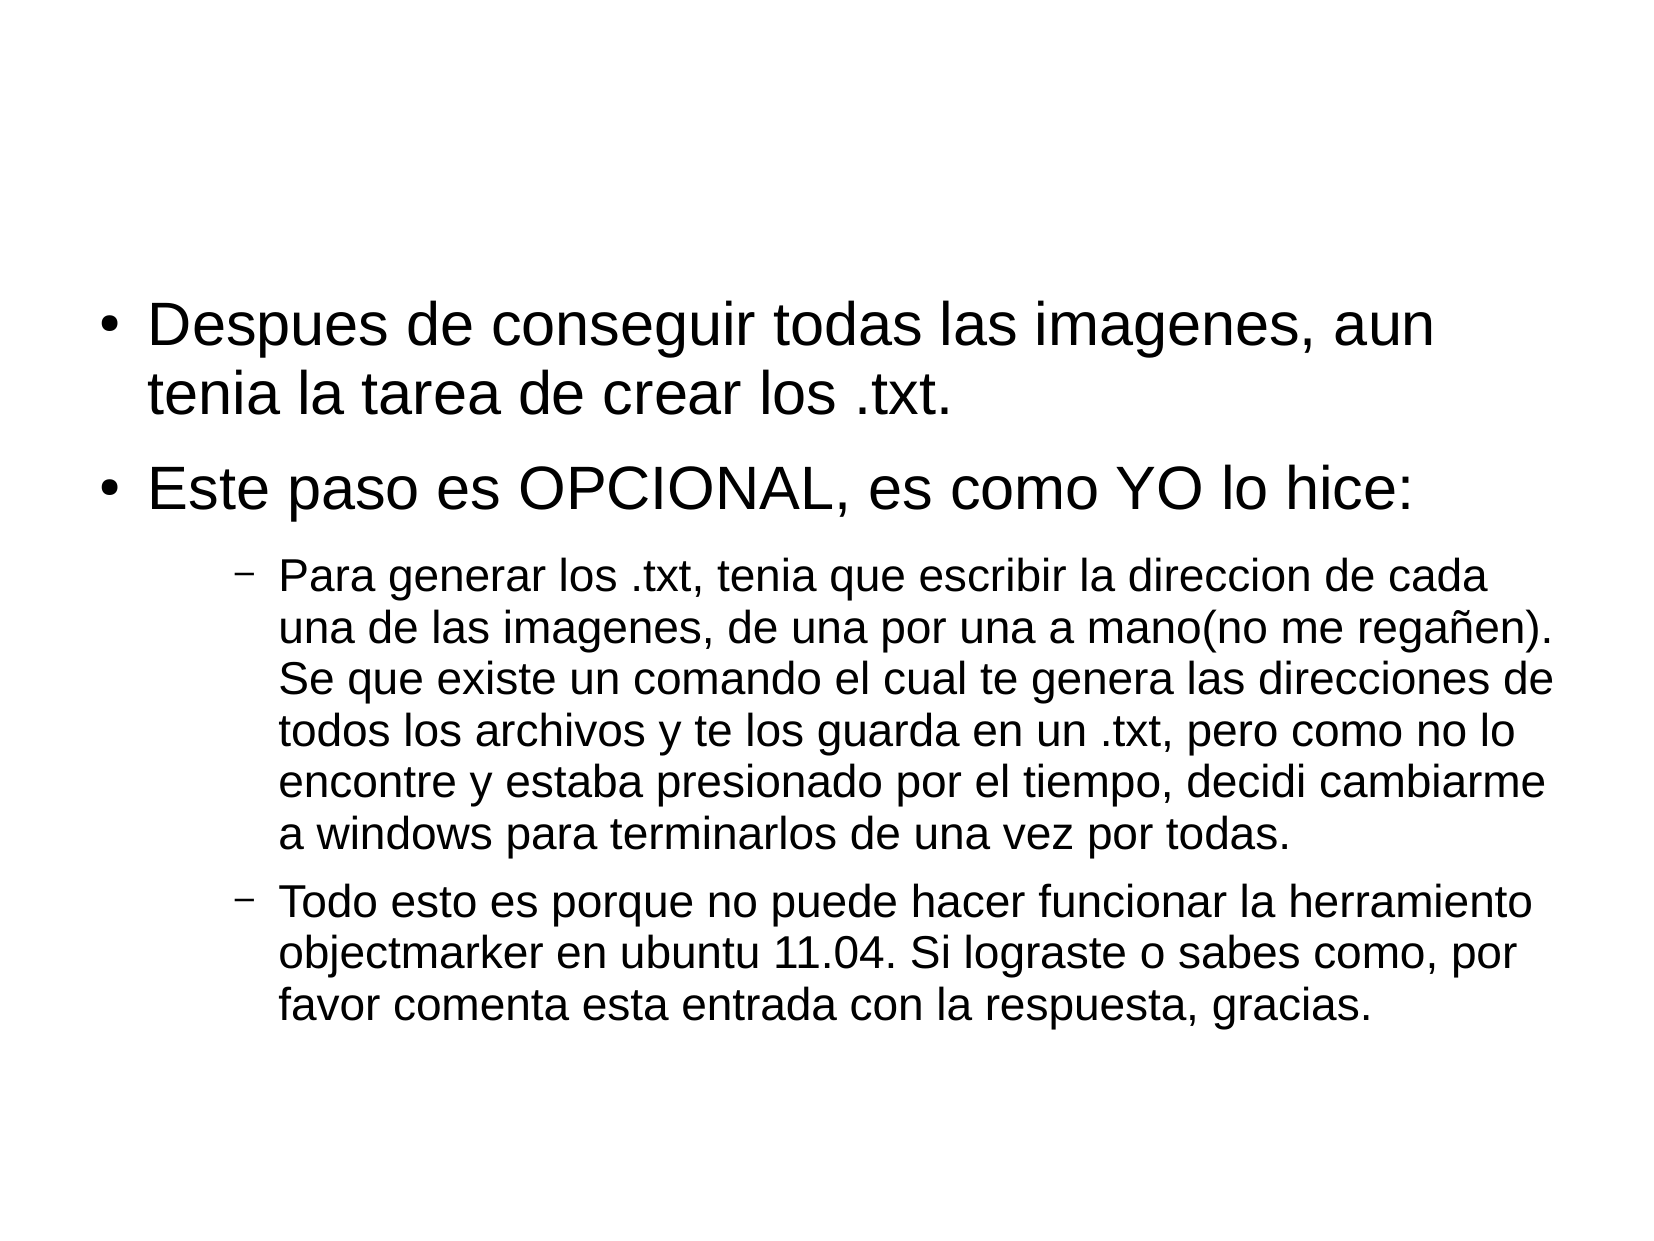

#
Despues de conseguir todas las imagenes, aun tenia la tarea de crear los .txt.
Este paso es OPCIONAL, es como YO lo hice:
Para generar los .txt, tenia que escribir la direccion de cada una de las imagenes, de una por una a mano(no me regañen). Se que existe un comando el cual te genera las direcciones de todos los archivos y te los guarda en un .txt, pero como no lo encontre y estaba presionado por el tiempo, decidi cambiarme a windows para terminarlos de una vez por todas.
Todo esto es porque no puede hacer funcionar la herramiento objectmarker en ubuntu 11.04. Si lograste o sabes como, por favor comenta esta entrada con la respuesta, gracias.